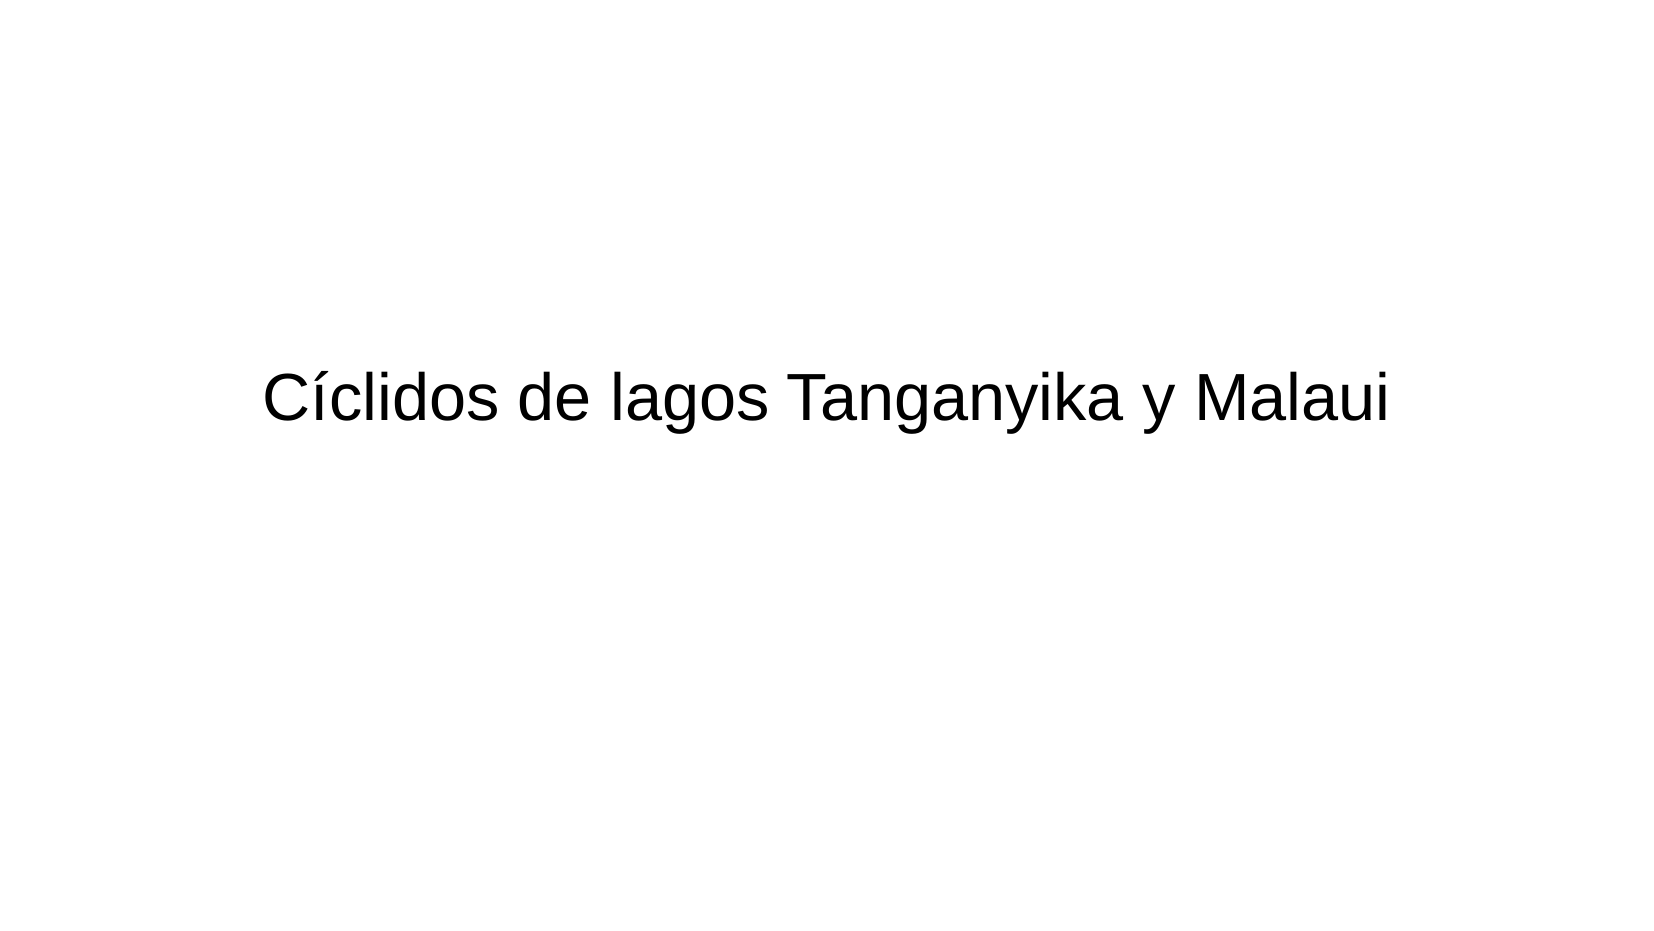

# Cíclidos de lagos Tanganyika y Malaui